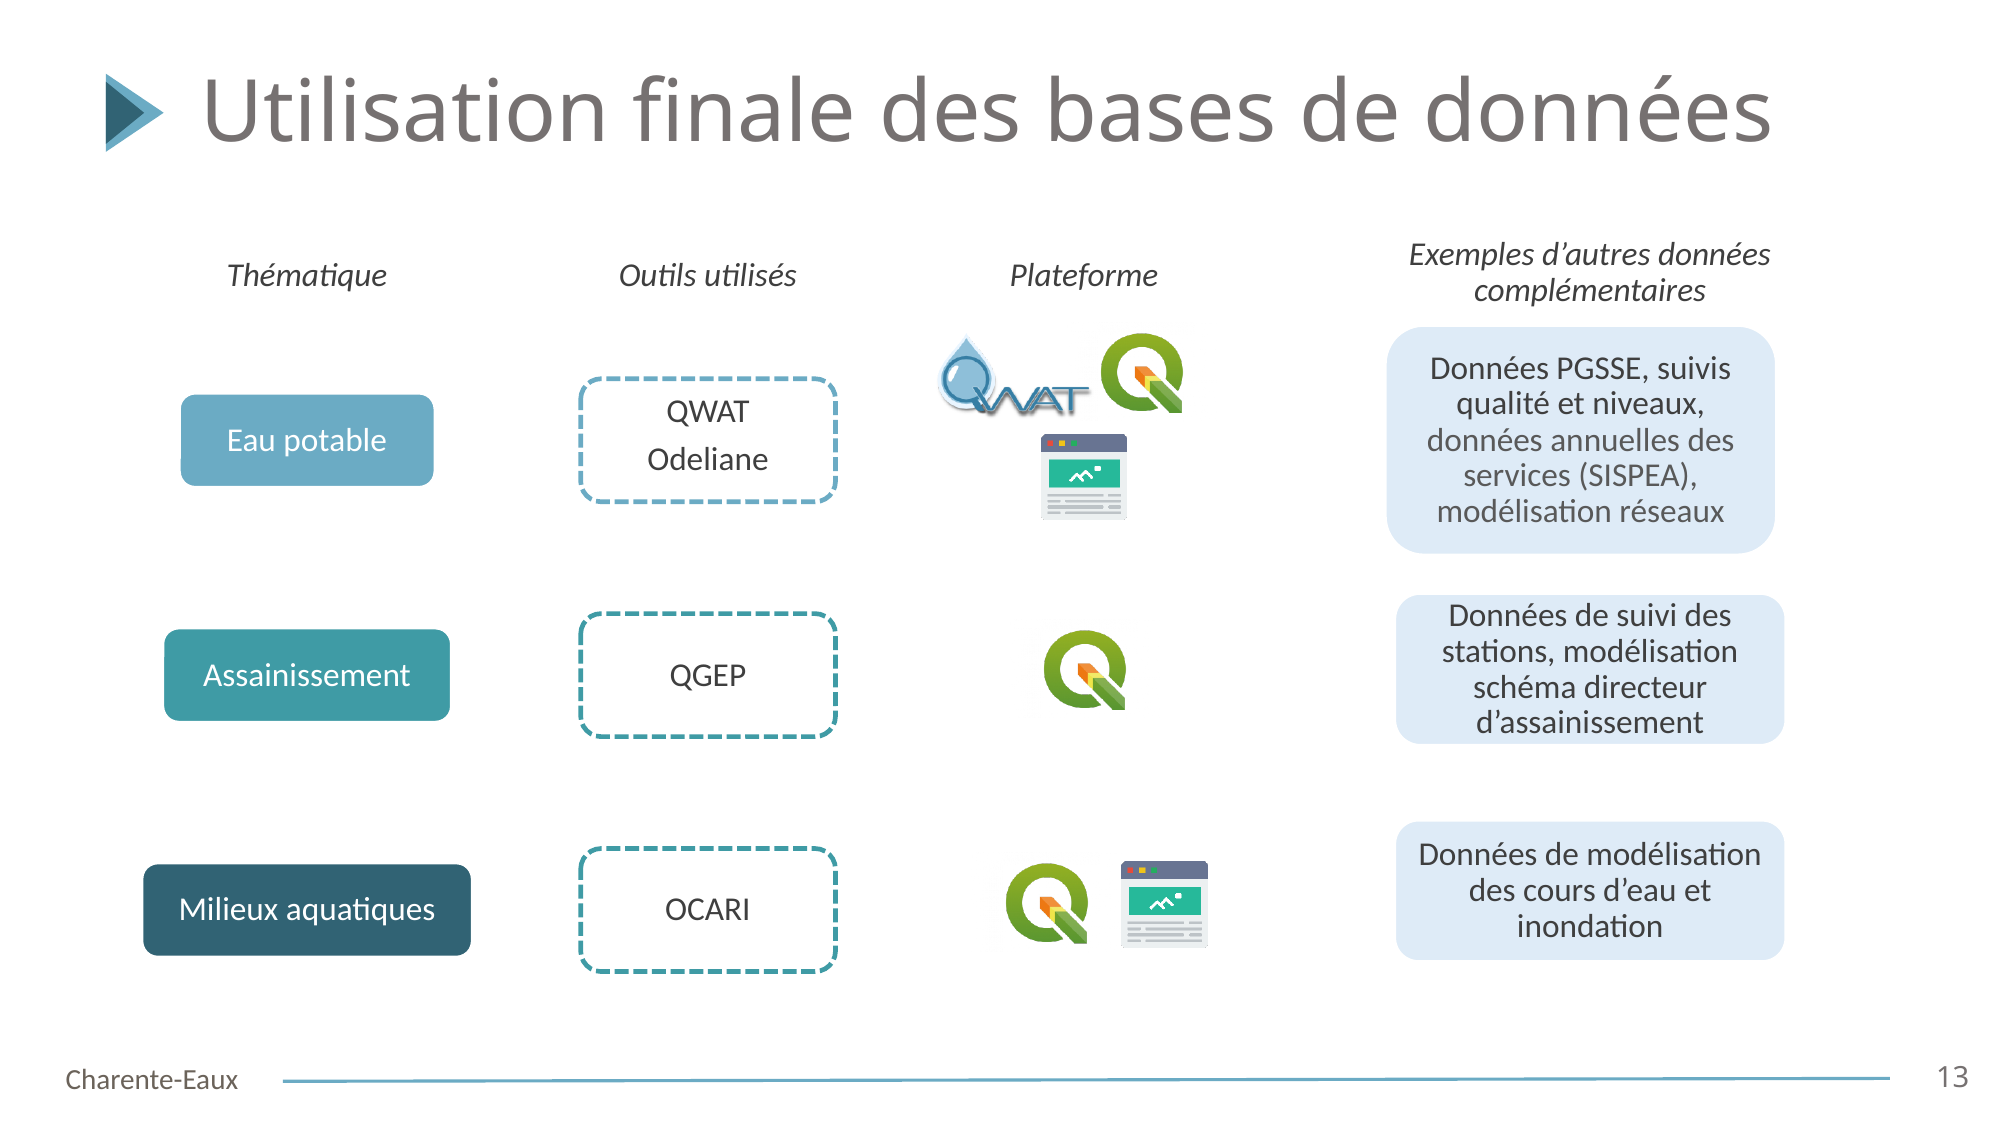

# Utilisation finale des bases de données
Thématique
Outils utilisés
Plateforme
Exemples d’autres données complémentaires
Données PGSSE, suivis qualité et niveaux, données annuelles des services (SISPEA), modélisation réseaux
QWAT
Odeliane
Eau potable
Données de suivi des stations, modélisation schéma directeur d’assainissement
Assainissement
QGEP
Données de modélisation des cours d’eau et inondation
Milieux aquatiques
OCARI